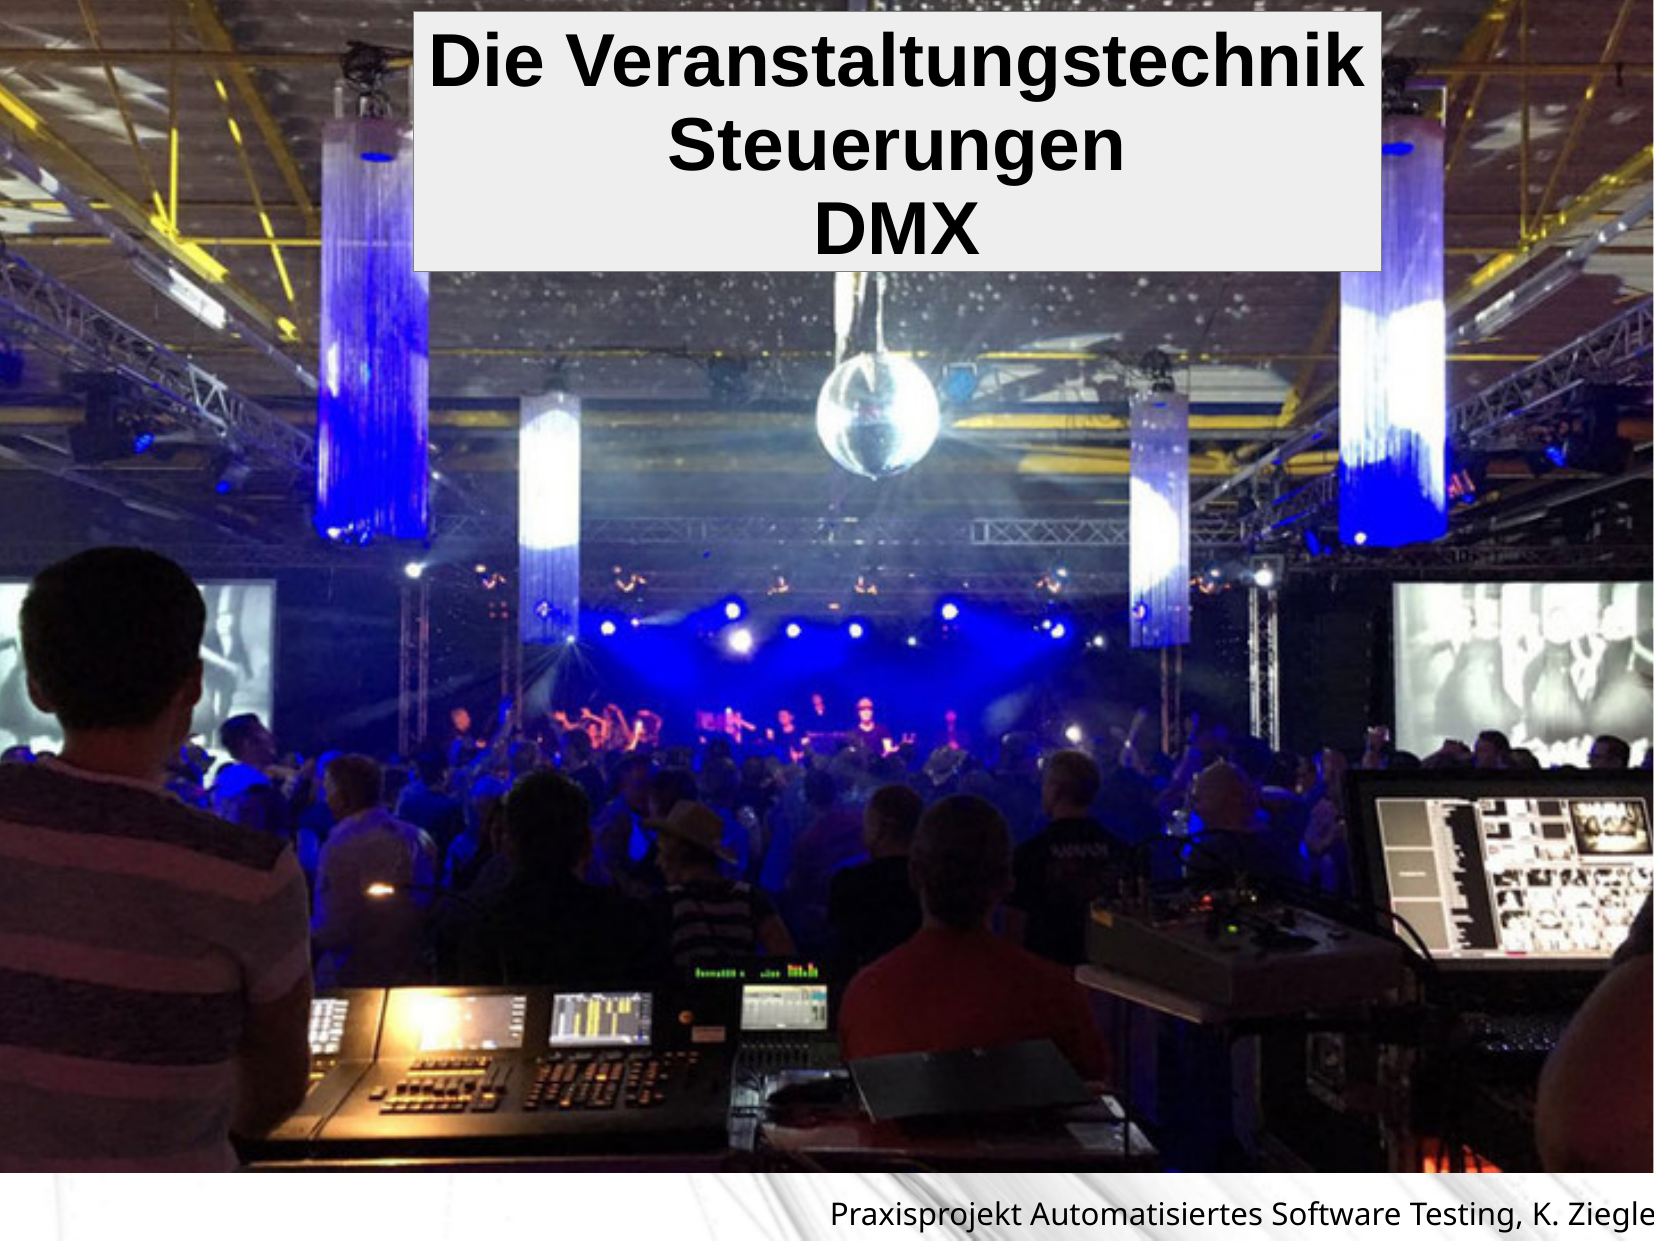

Die Veranstaltungstechnik
Steuerungen
DMX
#
Praxisprojekt Automatisiertes Software Testing, K. Ziegler